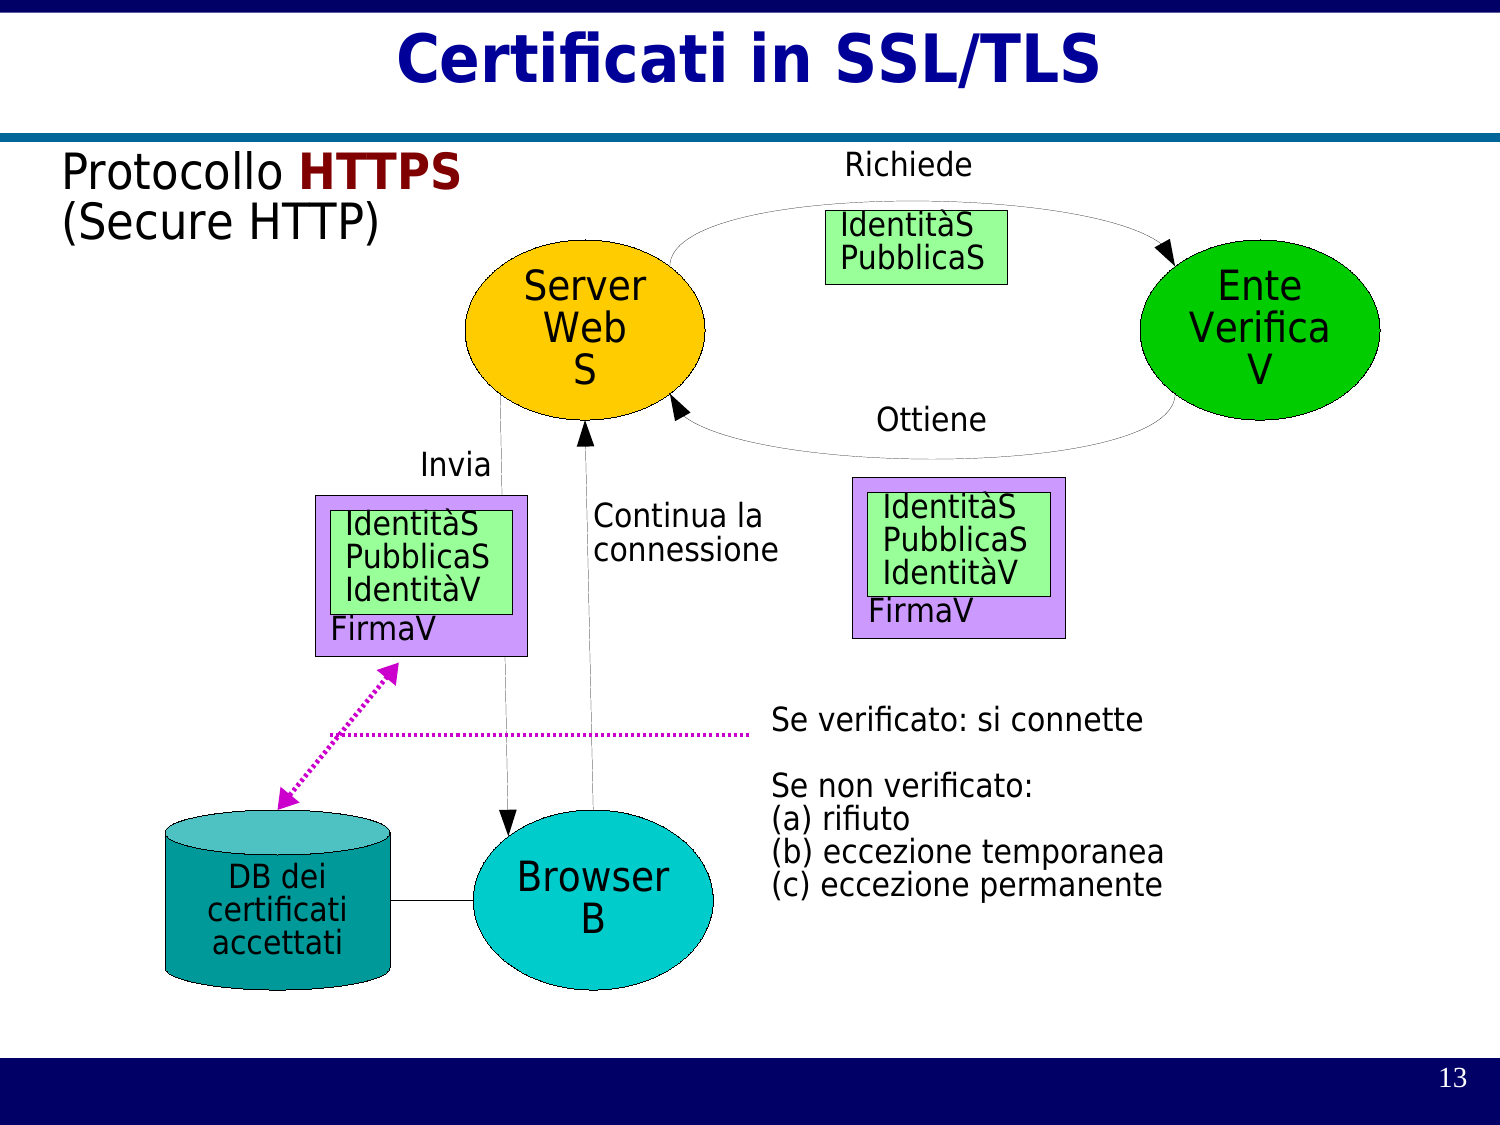

# Certificati in SSL/TLS
Protocollo HTTPS
(Secure HTTP)
Richiede
IdentitàS
PubblicaS
Server
Web
S
Ente
Verifica
V
Ottiene
Invia
IdentitàS
PubblicaS
IdentitàV
Continua la
connessione
IdentitàS
PubblicaS
IdentitàV
FirmaV
FirmaV
Se verificato: si connette
Se non verificato:
(a) rifiuto
(b) eccezione temporanea
(c) eccezione permanente
DB dei
certificati
accettati
Browser
B